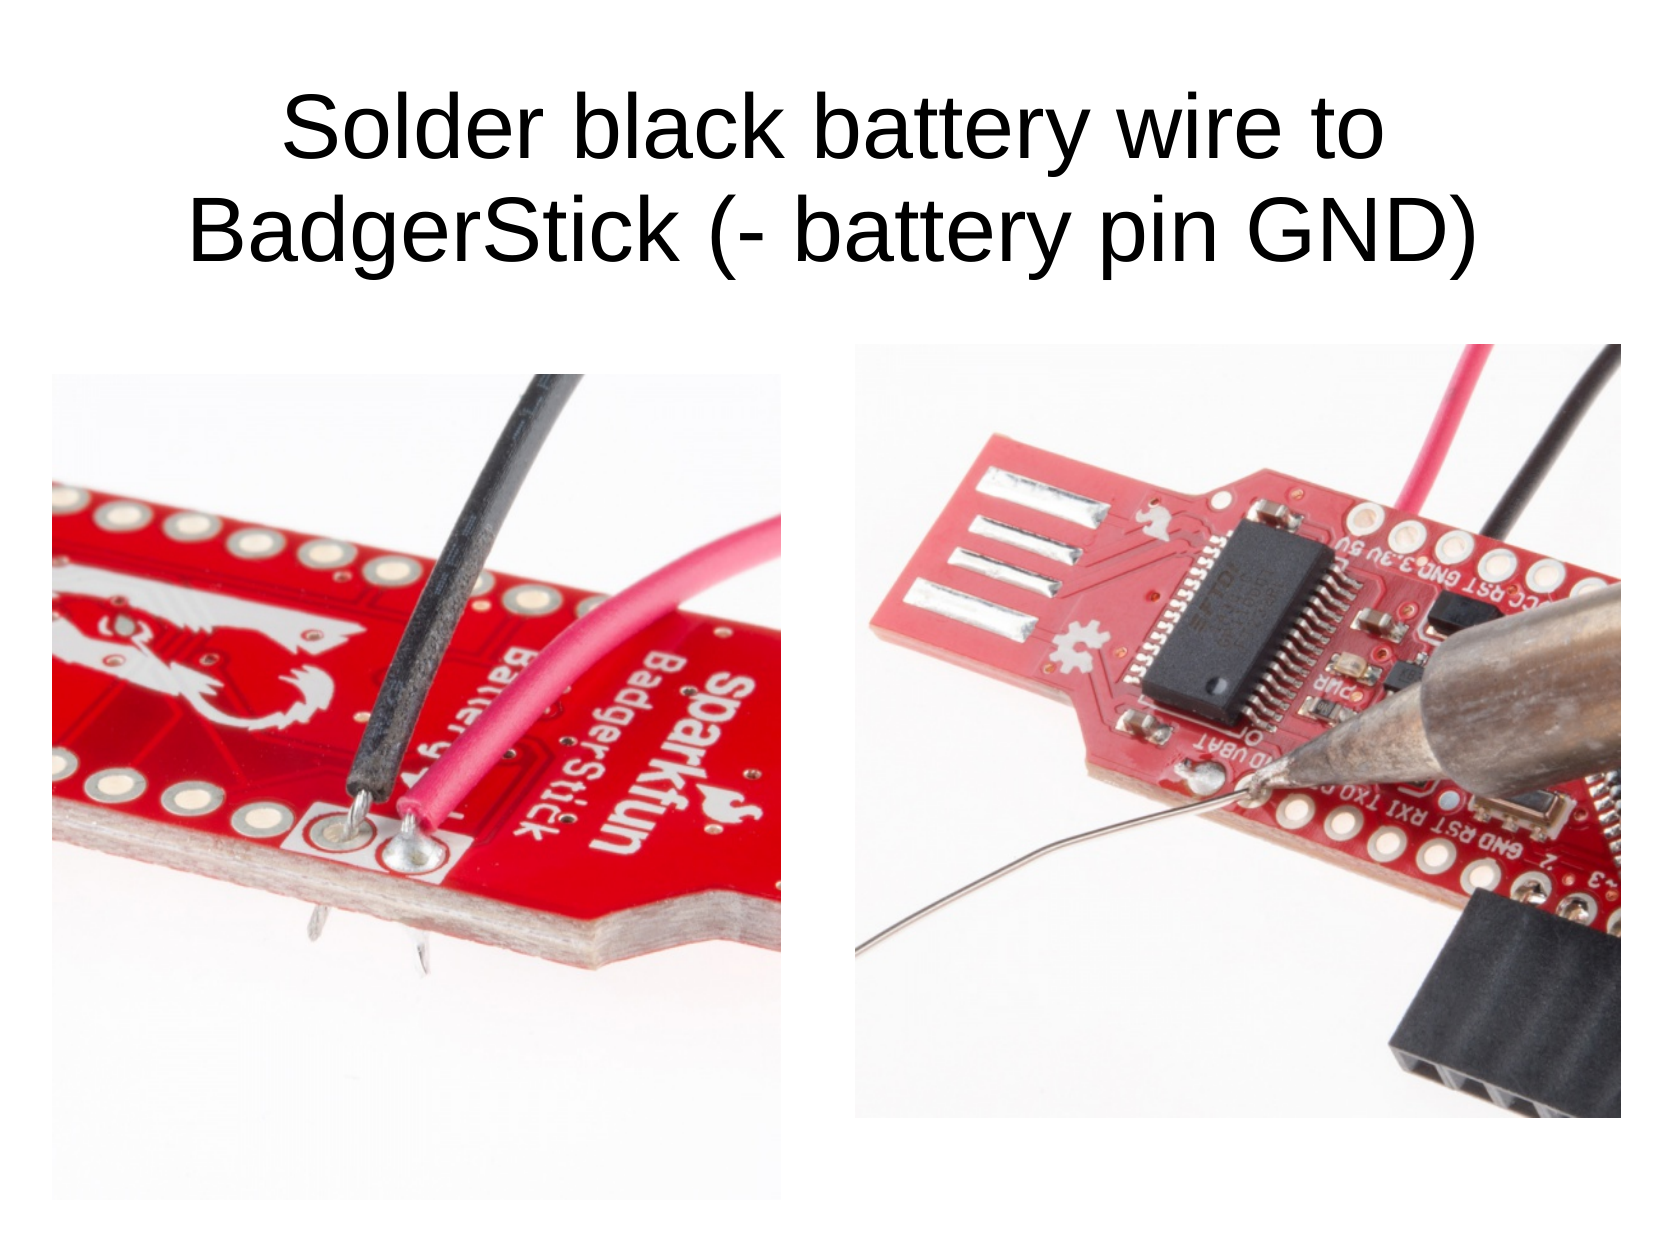

# Solder black battery wire to BadgerStick (- battery pin GND)